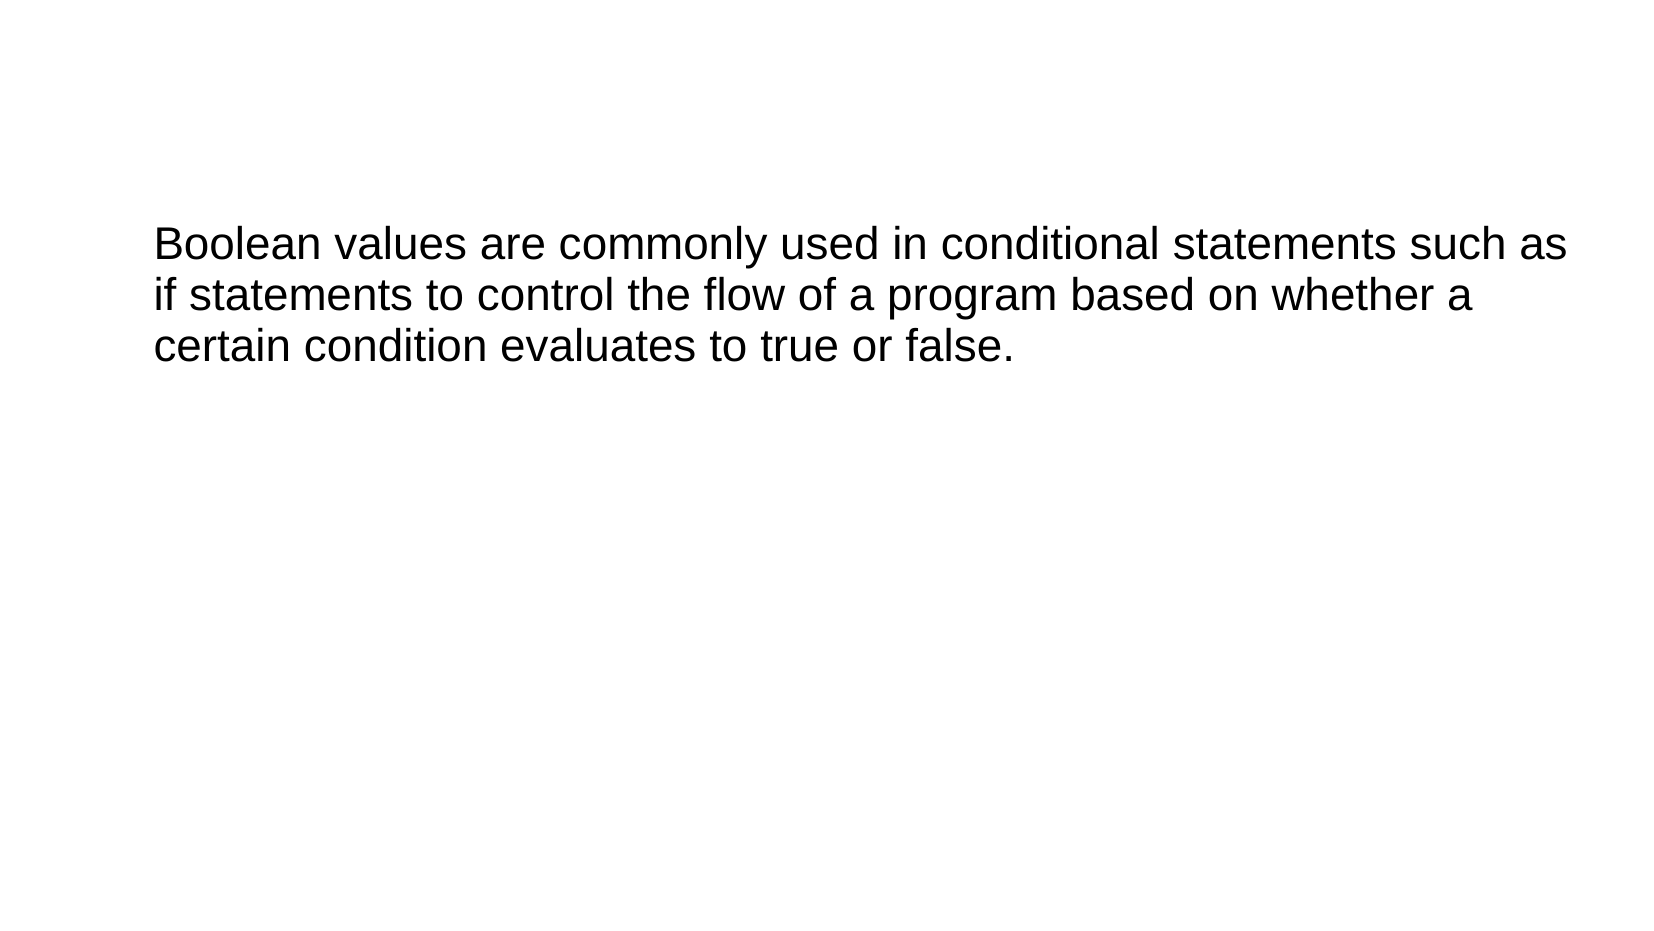

# Boolean values are commonly used in conditional statements such as if statements to control the flow of a program based on whether a certain condition evaluates to true or false.